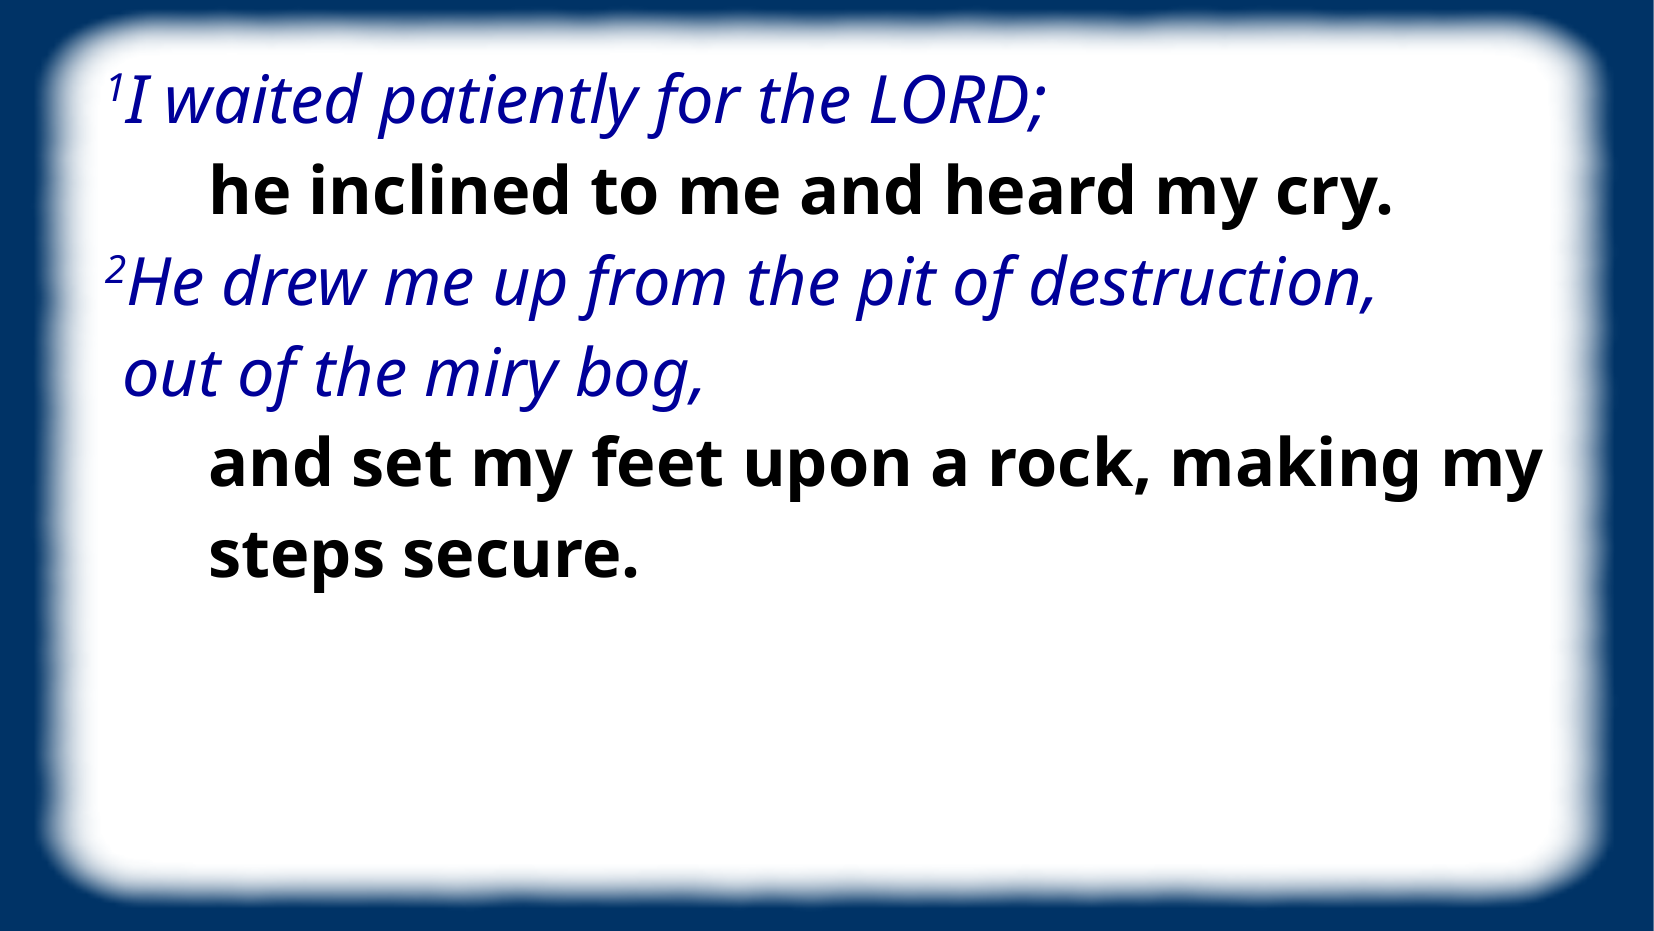

1I waited patiently for the LORD;
 he inclined to me and heard my cry.
2He drew me up from the pit of destruction,
 out of the miry bog,
 and set my feet upon a rock, making my
 steps secure.